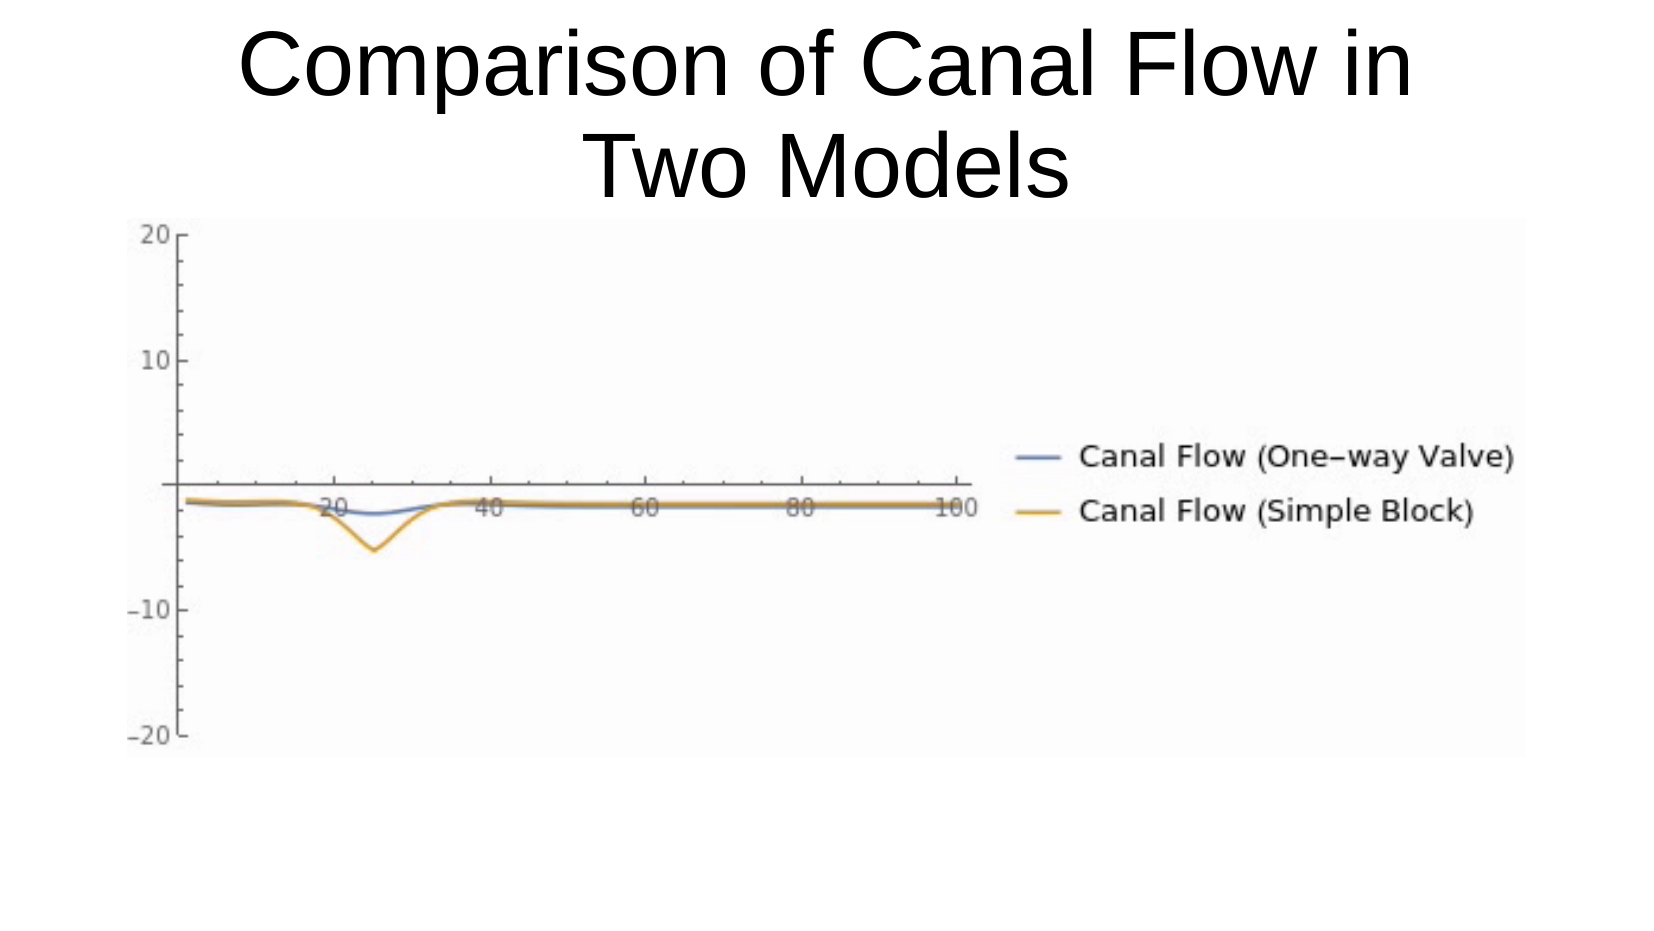

# Comparison of Canal Flow in Two Models